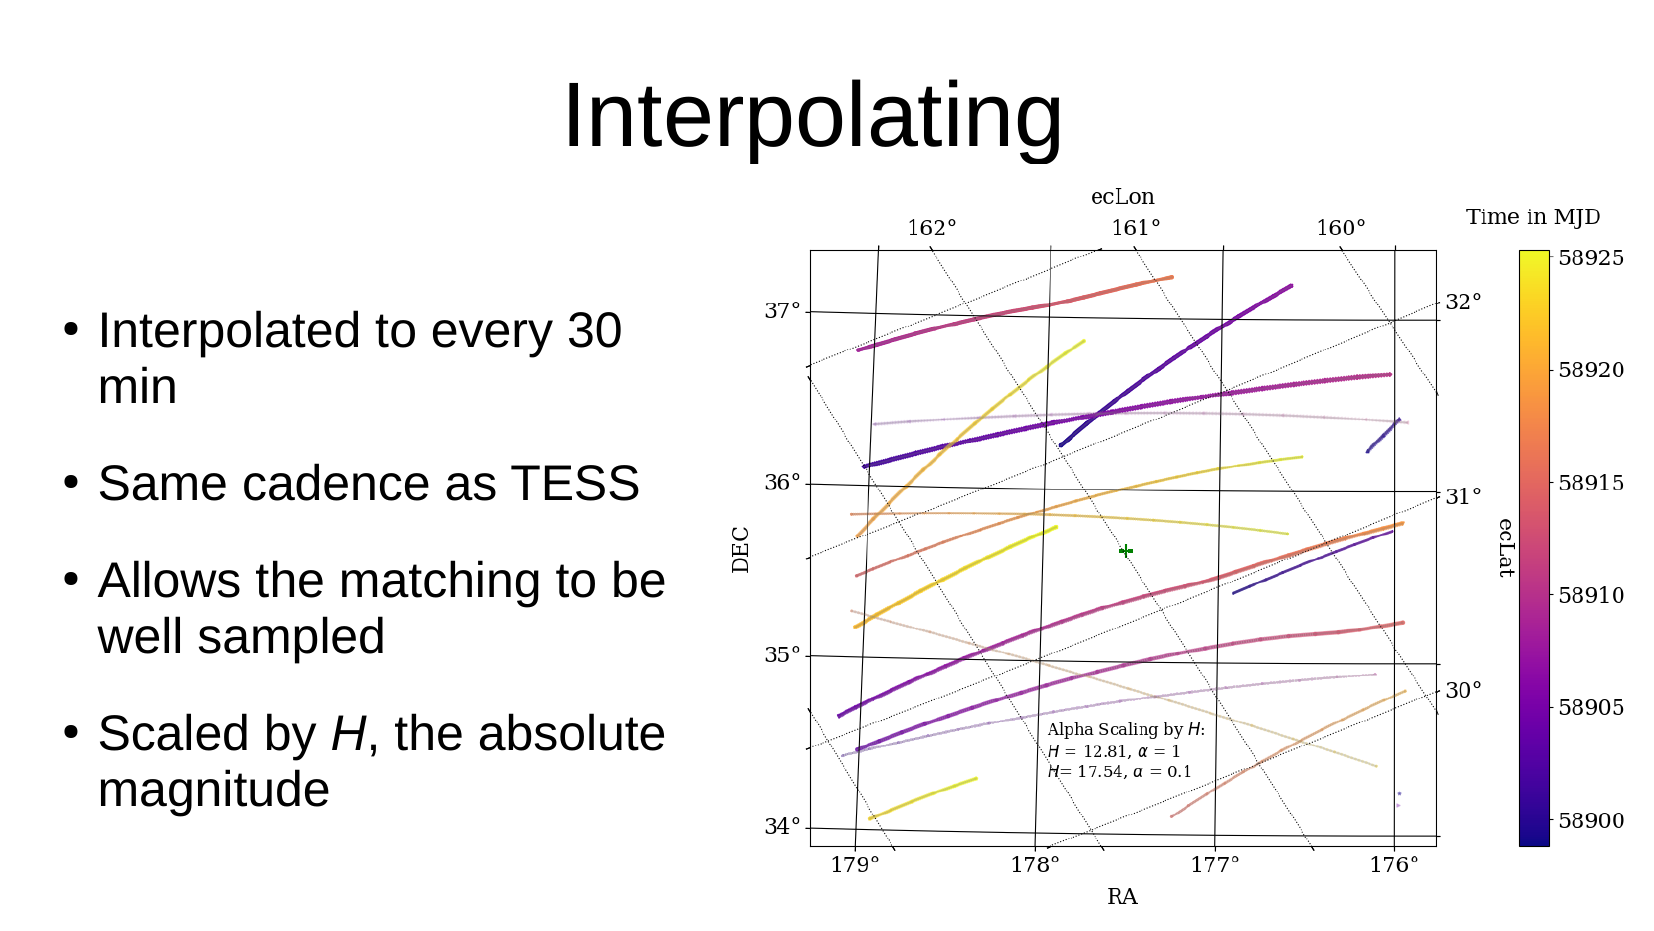

# Interpolating
Interpolated to every 30 min
Same cadence as TESS
Allows the matching to be well sampled
Scaled by H, the absolute magnitude